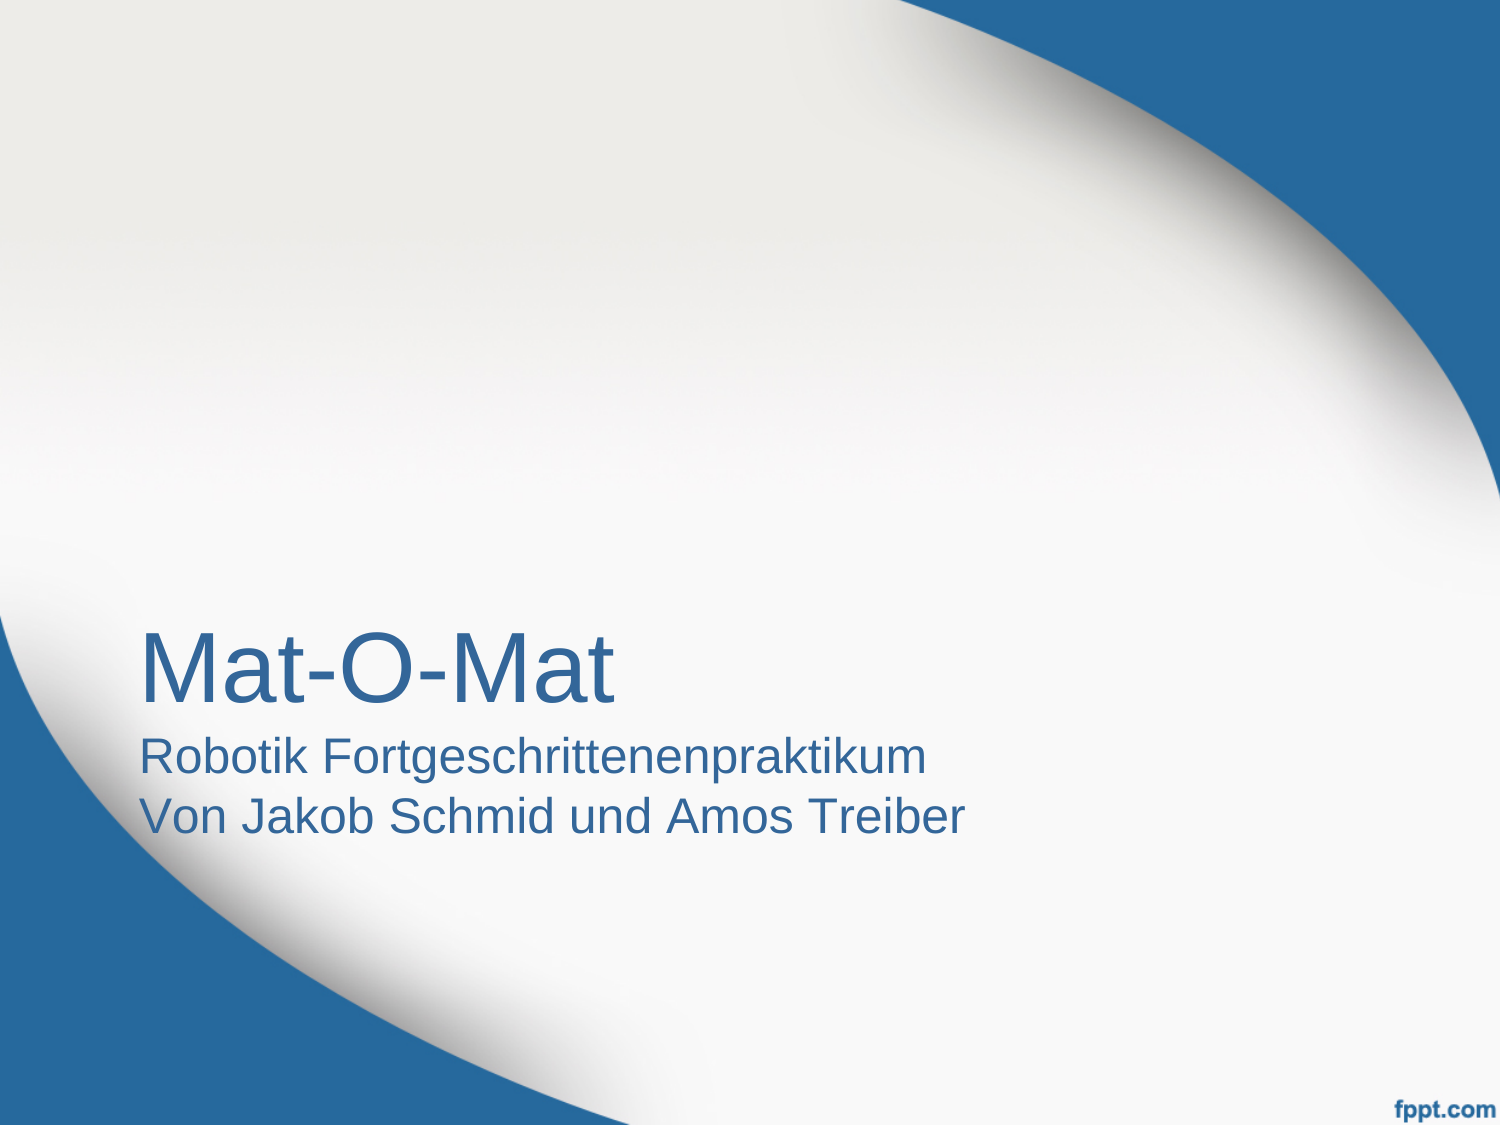

# Mat-O-Mat
Robotik Fortgeschrittenenpraktikum
Von Jakob Schmid und Amos Treiber